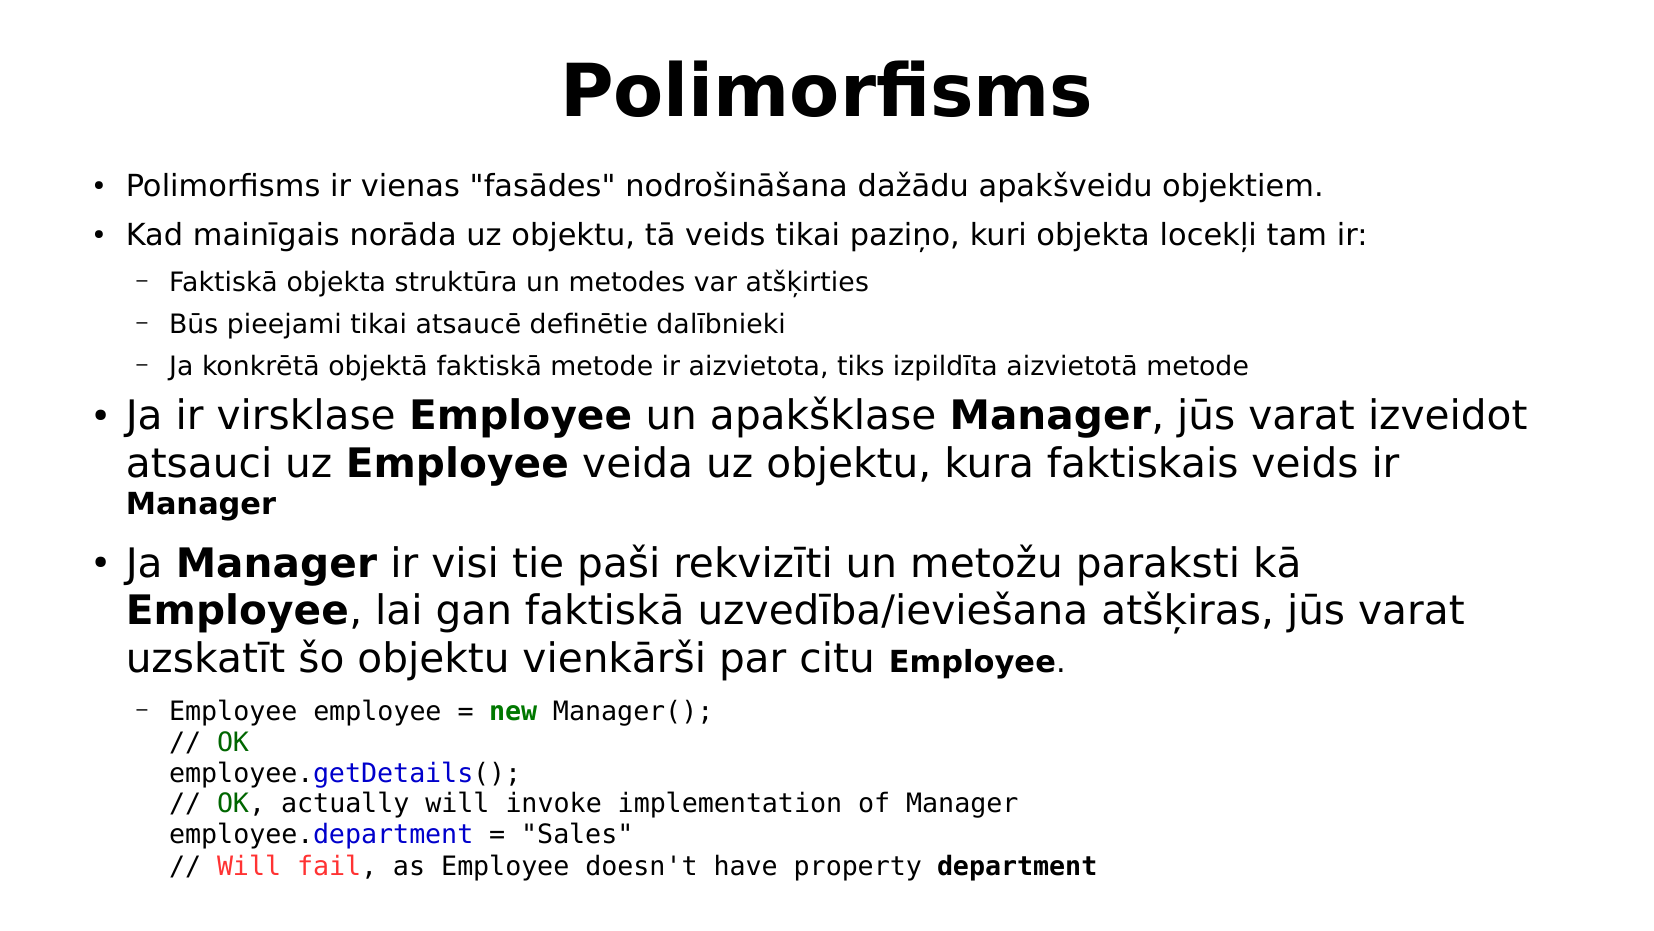

# Polimorfisms
Polimorfisms ir vienas "fasādes" nodrošināšana dažādu apakšveidu objektiem.
Kad mainīgais norāda uz objektu, tā veids tikai paziņo, kuri objekta locekļi tam ir:
Faktiskā objekta struktūra un metodes var atšķirties
Būs pieejami tikai atsaucē definētie dalībnieki
Ja konkrētā objektā faktiskā metode ir aizvietota, tiks izpildīta aizvietotā metode
Ja ir virsklase Employee un apakšklase Manager, jūs varat izveidot atsauci uz Employee veida uz objektu, kura faktiskais veids ir Manager
Ja Manager ir visi tie paši rekvizīti un metožu paraksti kā Employee, lai gan faktiskā uzvedība/ieviešana atšķiras, jūs varat uzskatīt šo objektu vienkārši par citu Employee.
Employee employee = new Manager();
// OK
employee.getDetails();
// OK, actually will invoke implementation of Manager
employee.department = "Sales"
// Will fail, as Employee doesn't have property department